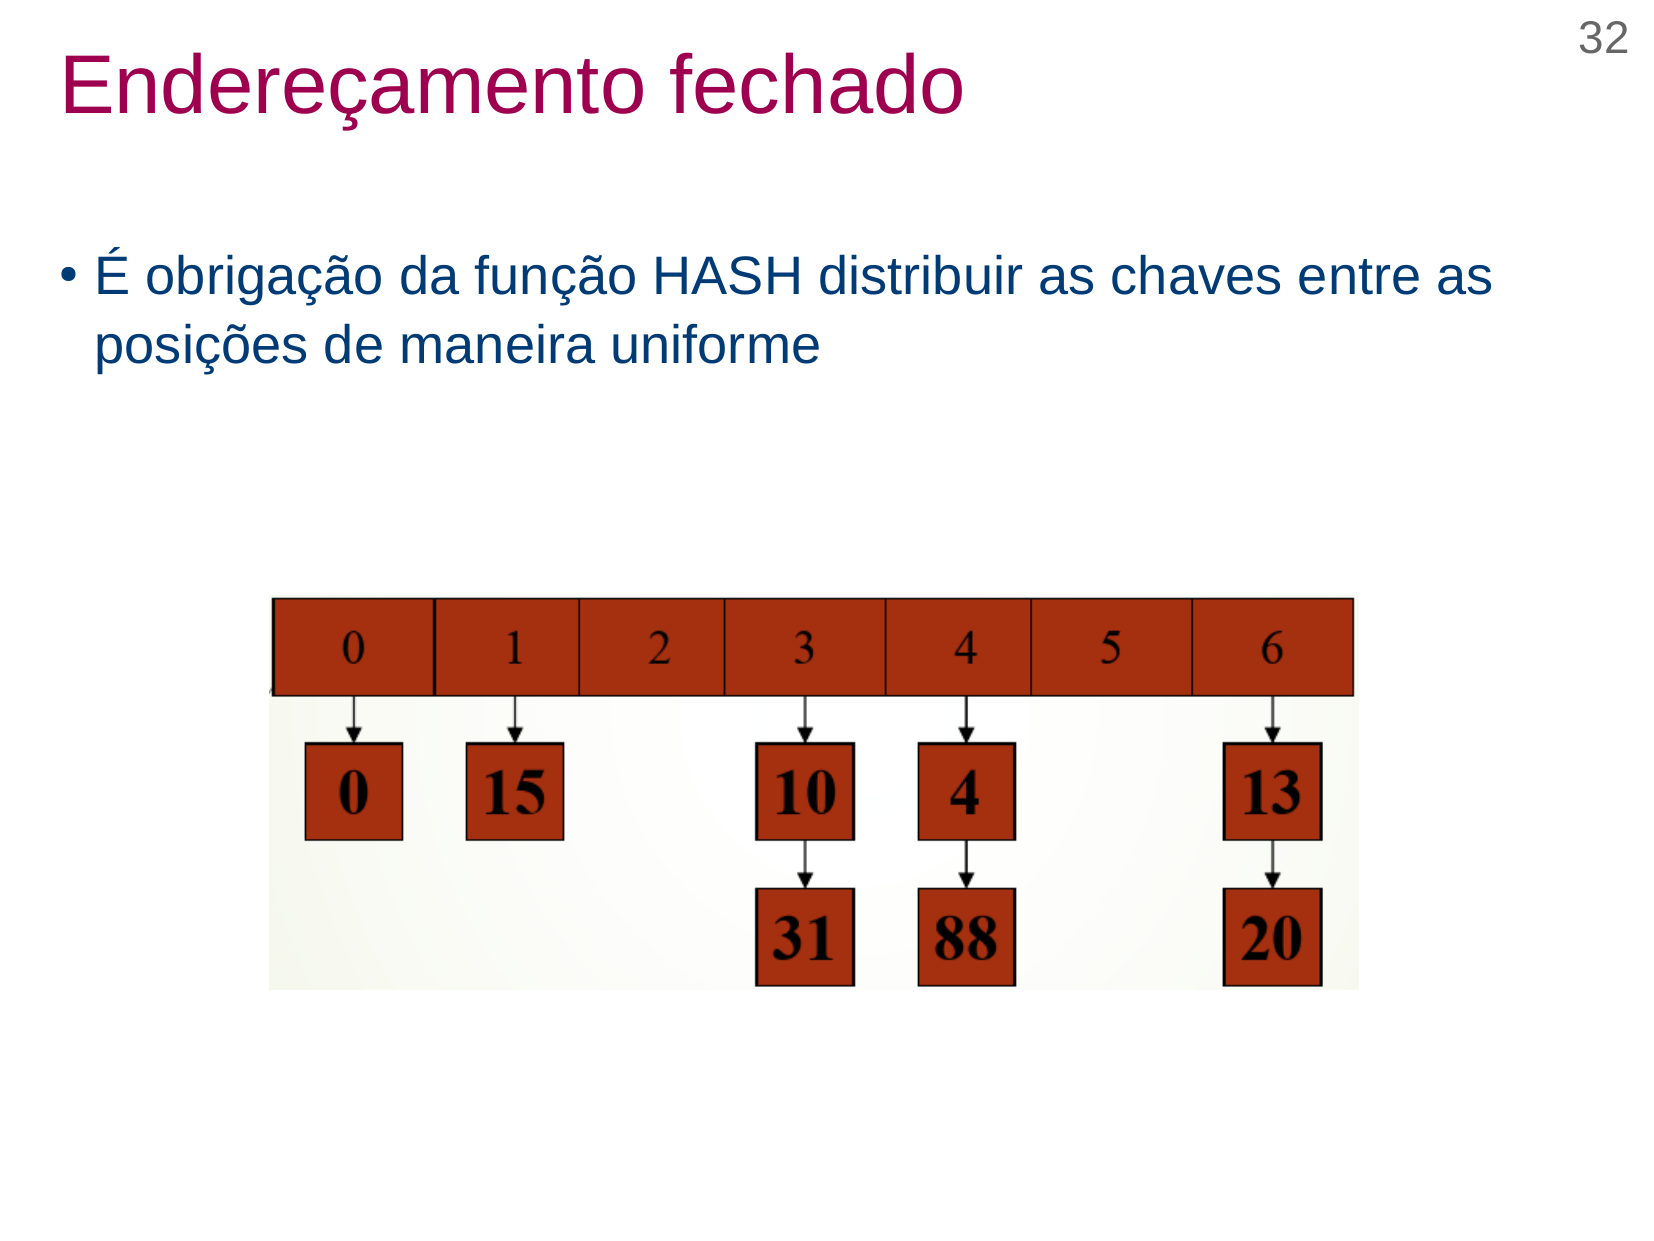

32
# Endereçamento fechado
É obrigação da função HASH distribuir as chaves entre as posições de maneira uniforme